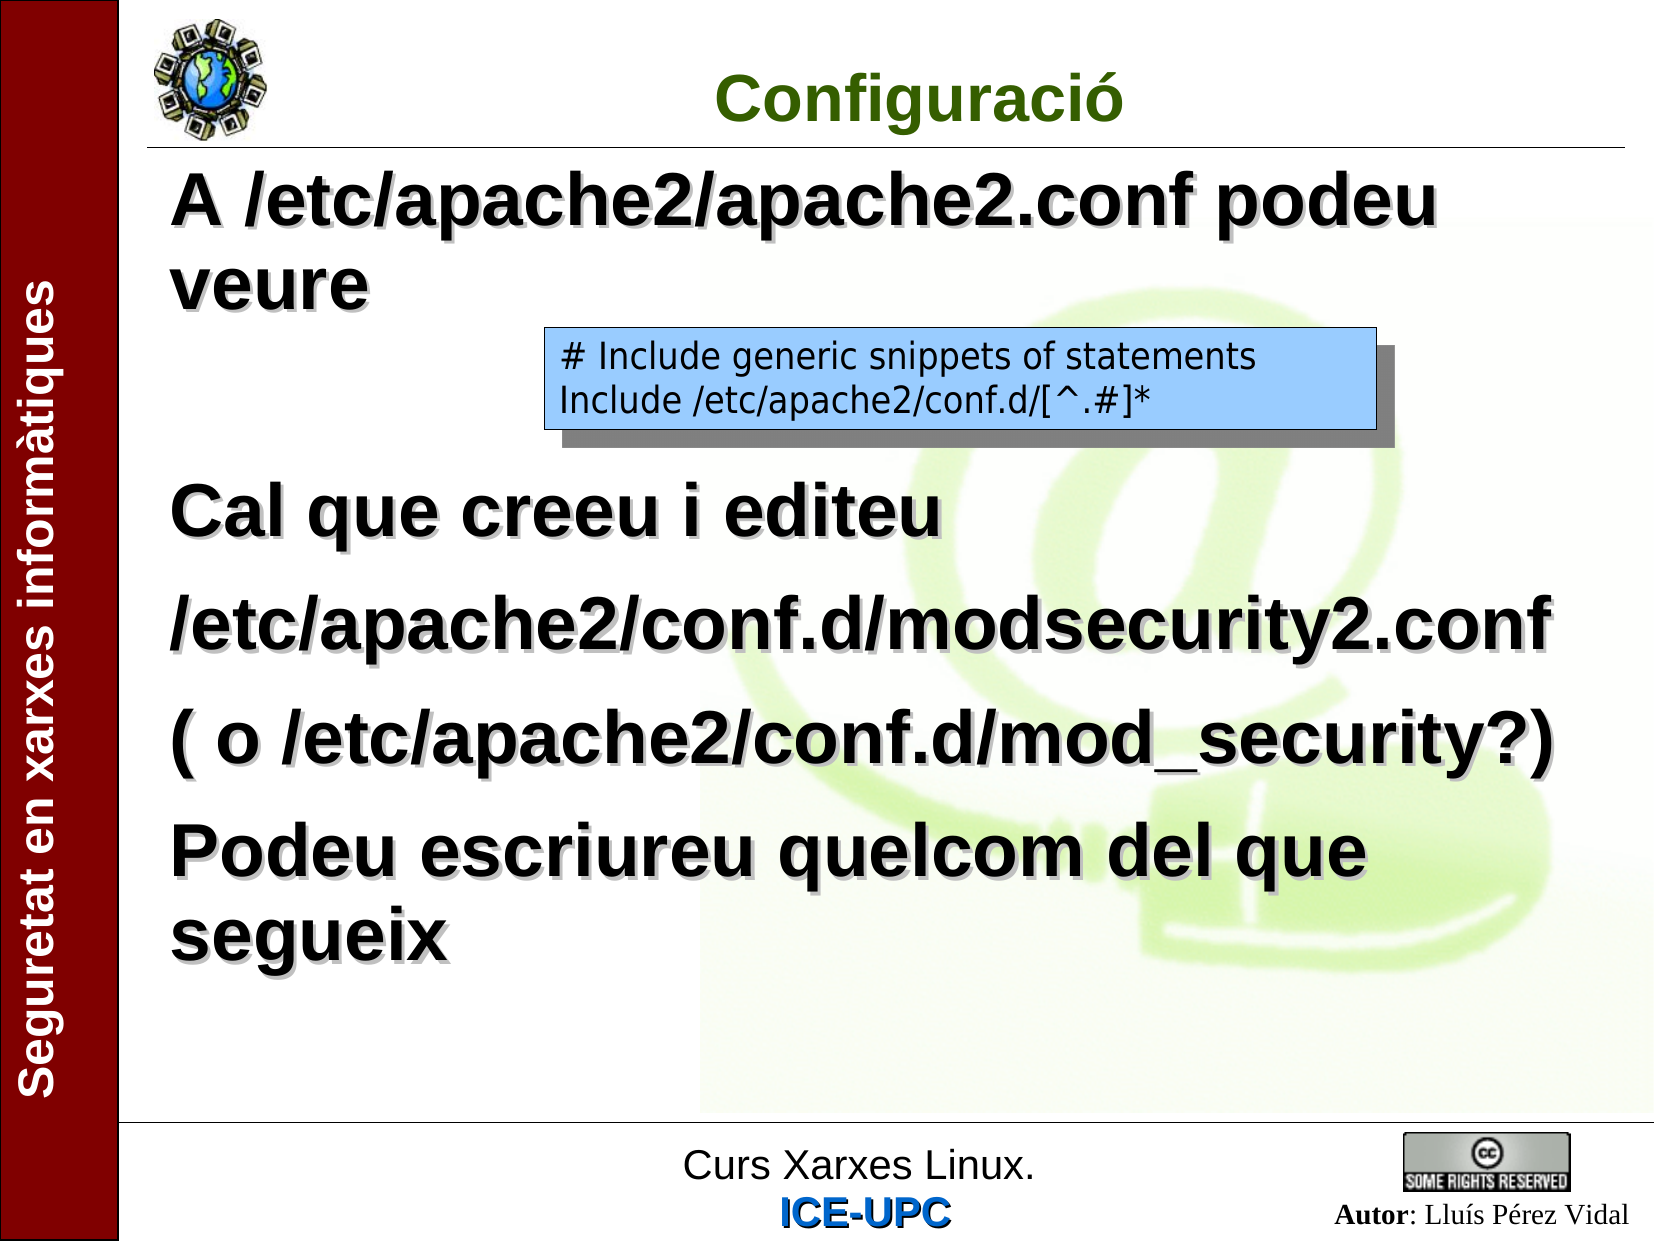

# Configuració
A /etc/apache2/apache2.conf podeu veure
Cal que creeu i editeu
/etc/apache2/conf.d/modsecurity2.conf
( o /etc/apache2/conf.d/mod_security?)
Podeu escriureu quelcom del que segueix
# Include generic snippets of statements
Include /etc/apache2/conf.d/[^.#]*